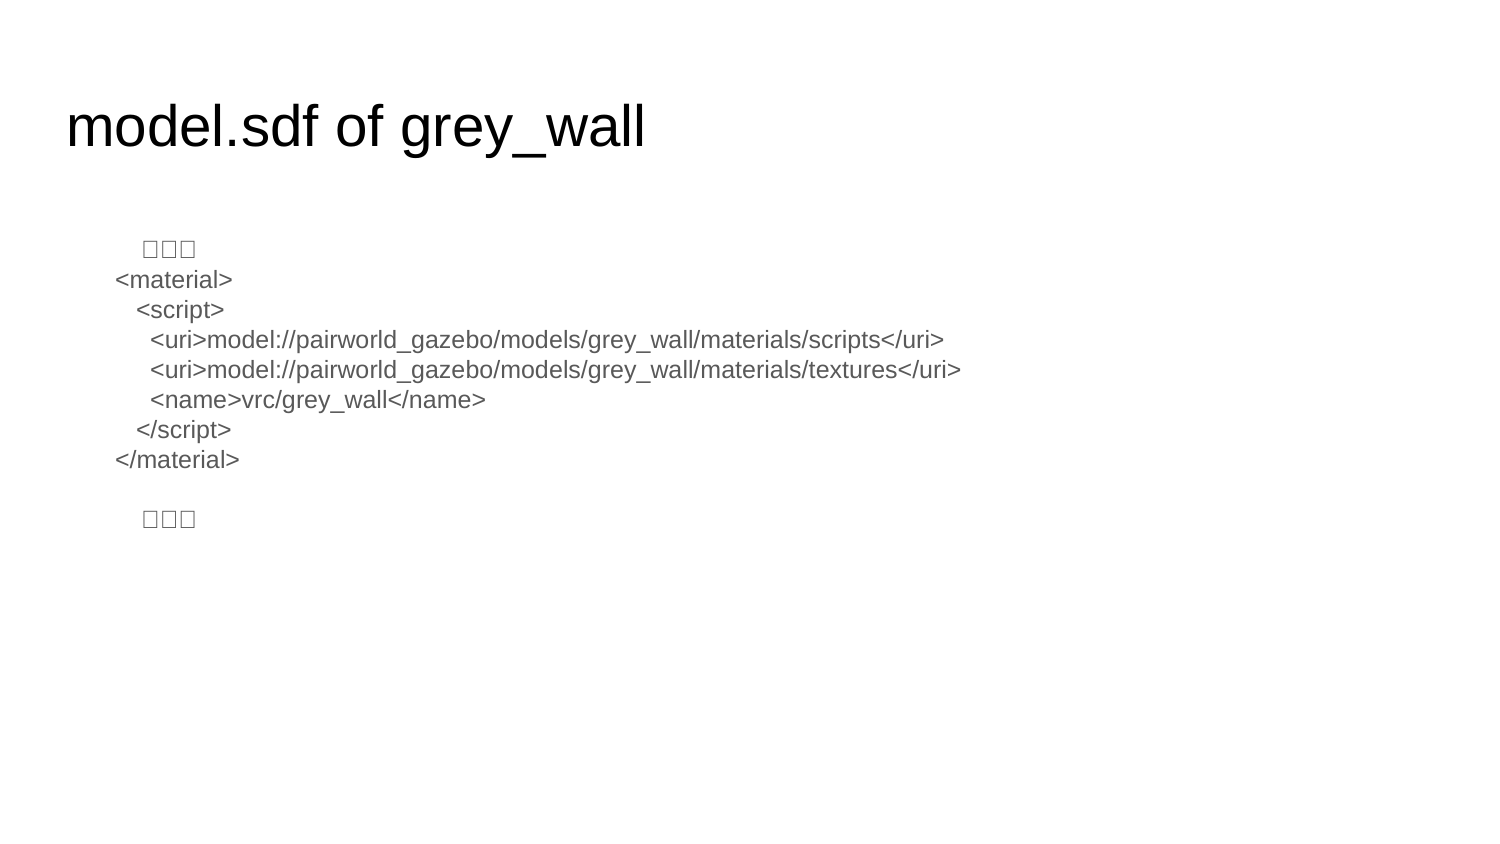

# model.sdf of grey_wall
．．．
 <material>
 <script>
 <uri>model://pairworld_gazebo/models/grey_wall/materials/scripts</uri>
 <uri>model://pairworld_gazebo/models/grey_wall/materials/textures</uri>
 <name>vrc/grey_wall</name>
 </script>
 </material>
．．．